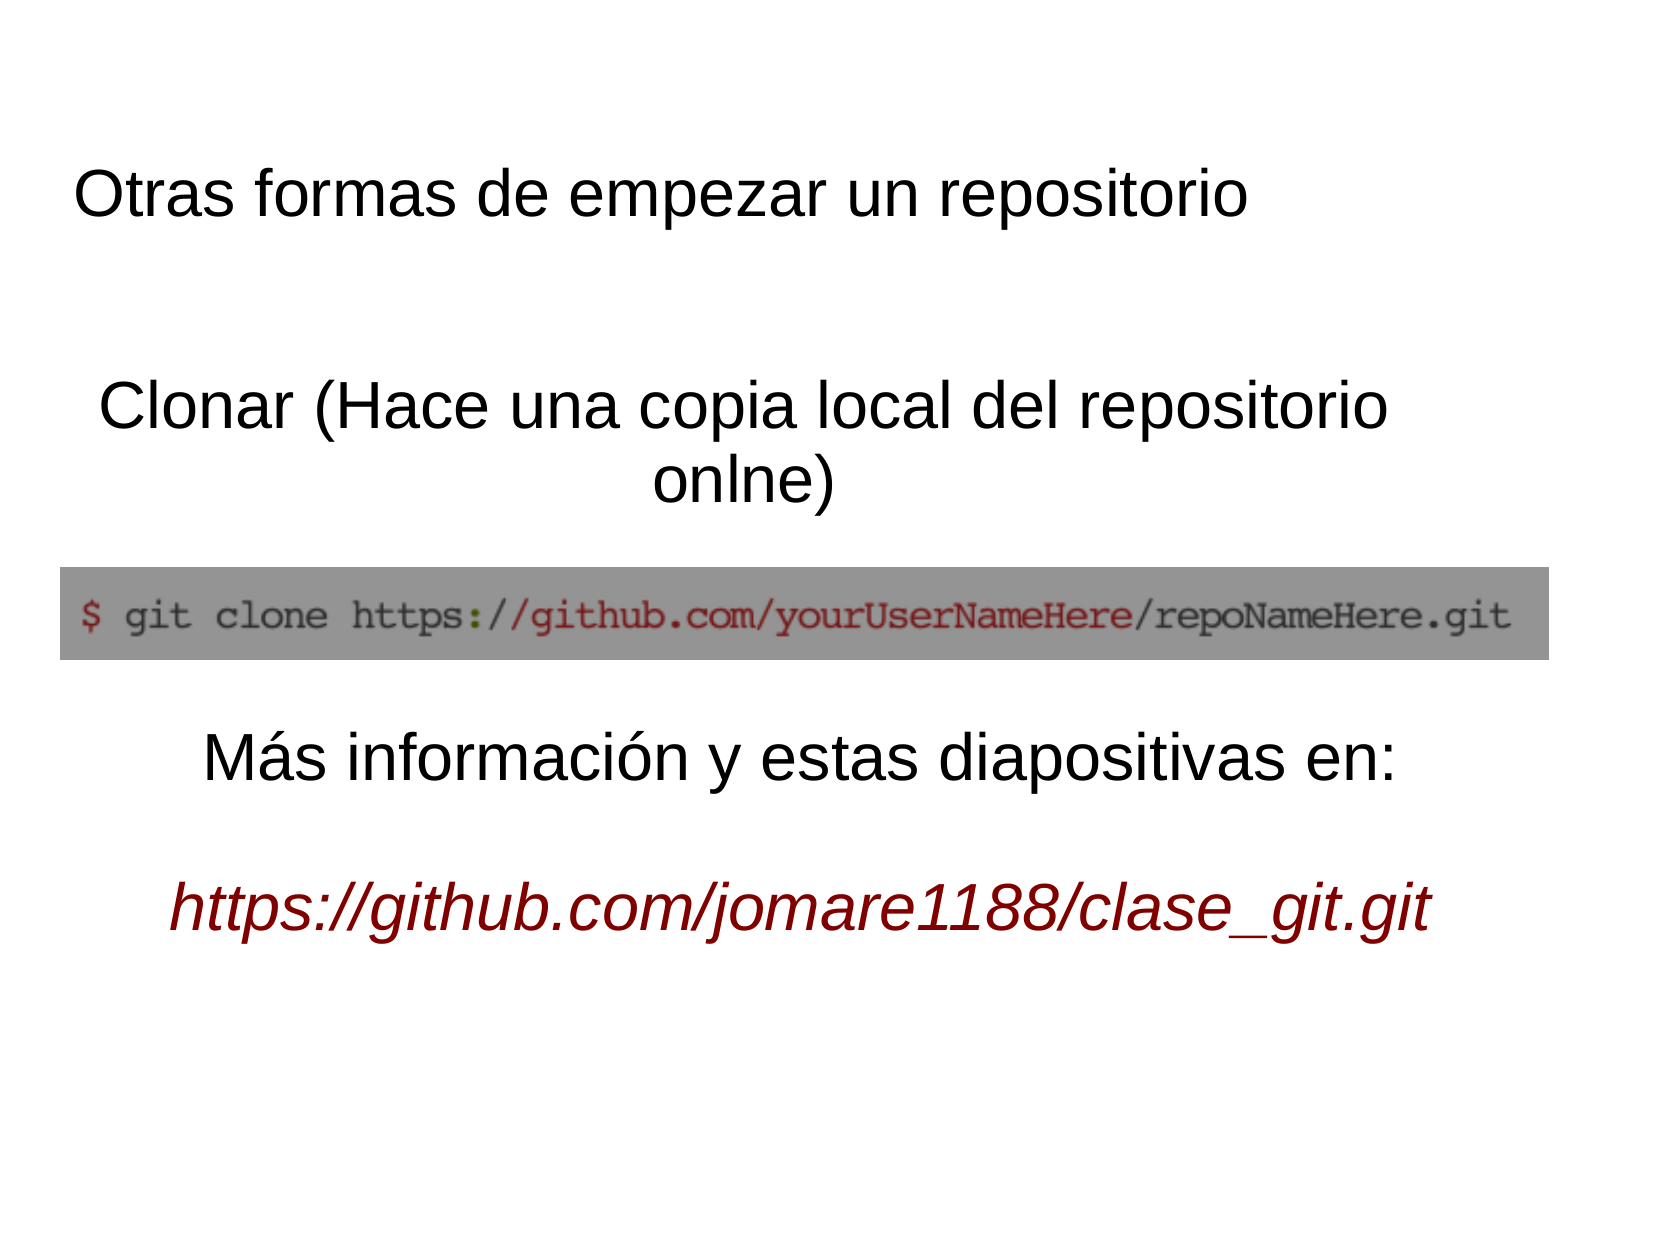

Otras formas de empezar un repositorio
Clonar (Hace una copia local del repositorio onlne)
Más información y estas diapositivas en:
https://github.com/jomare1188/clase_git.git